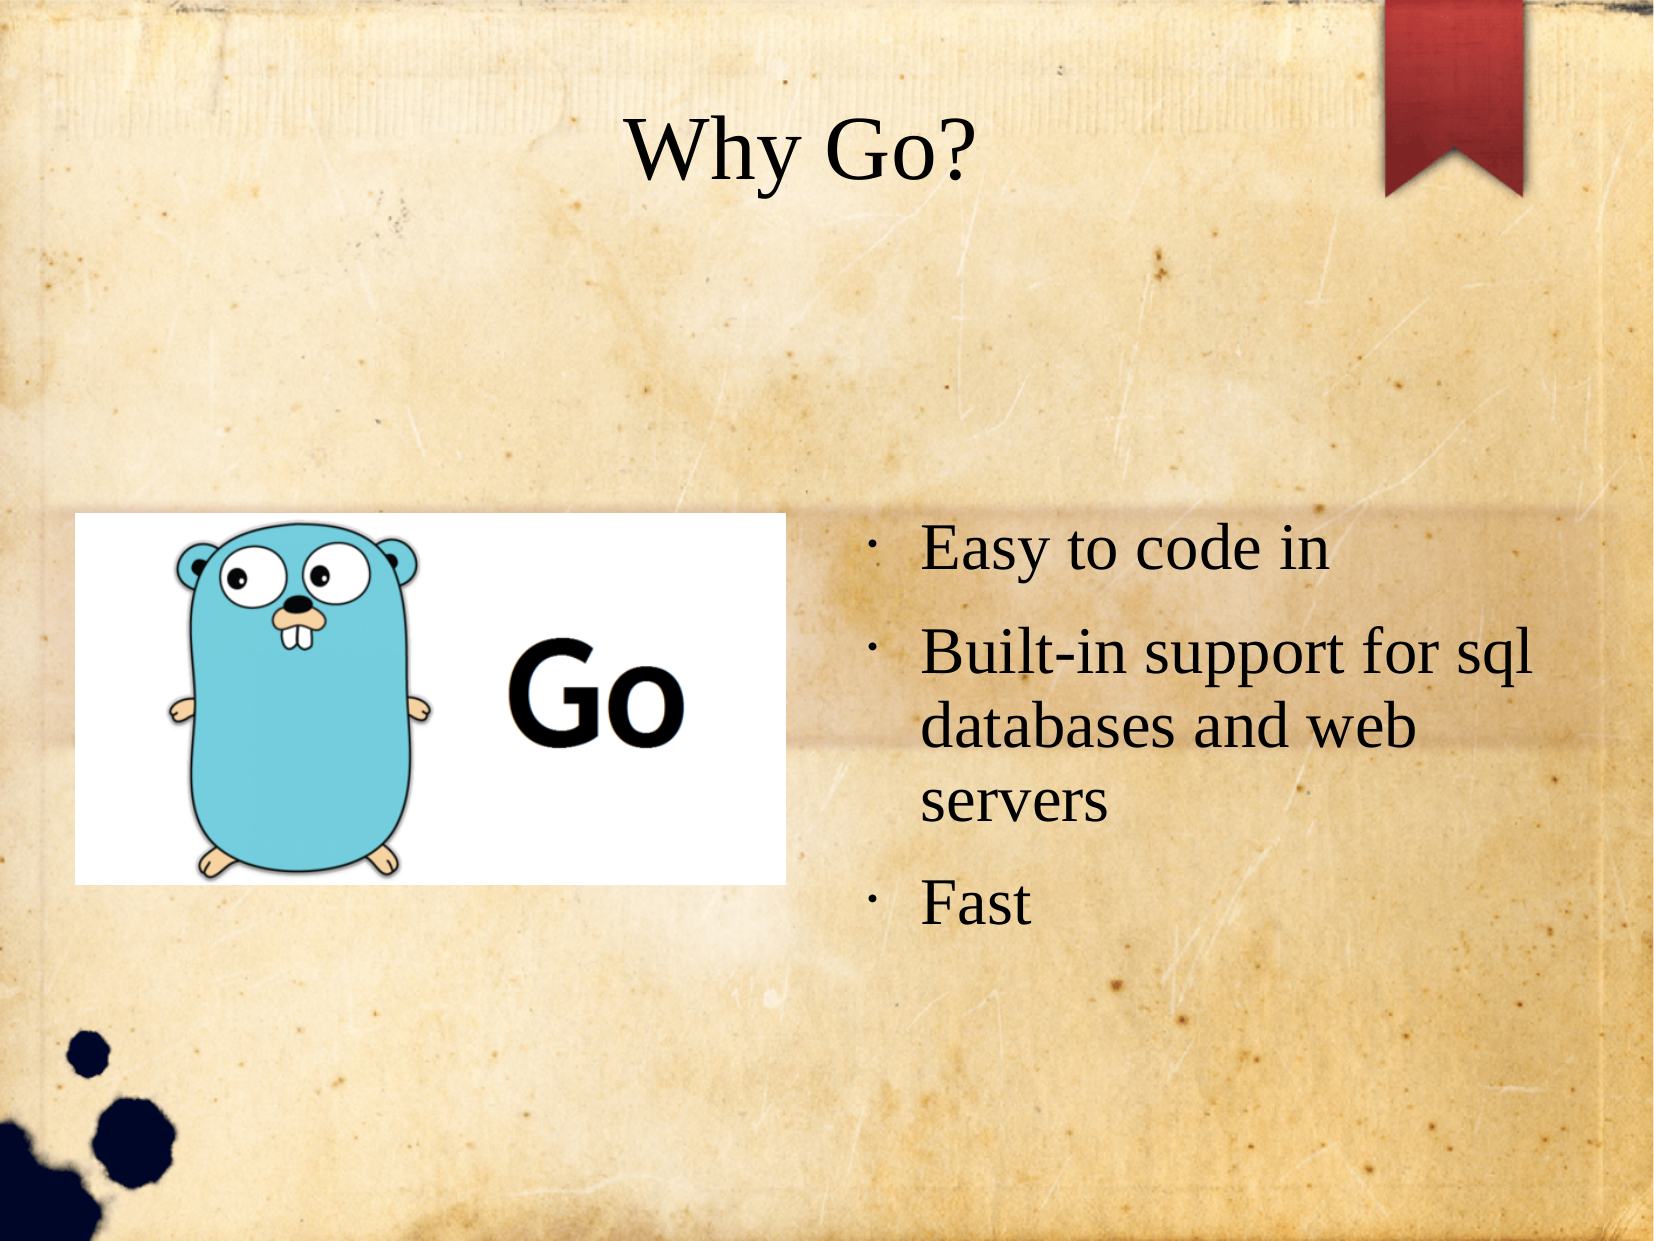

# Why Go?
Easy to code in
Built-in support for sql databases and web servers
Fast